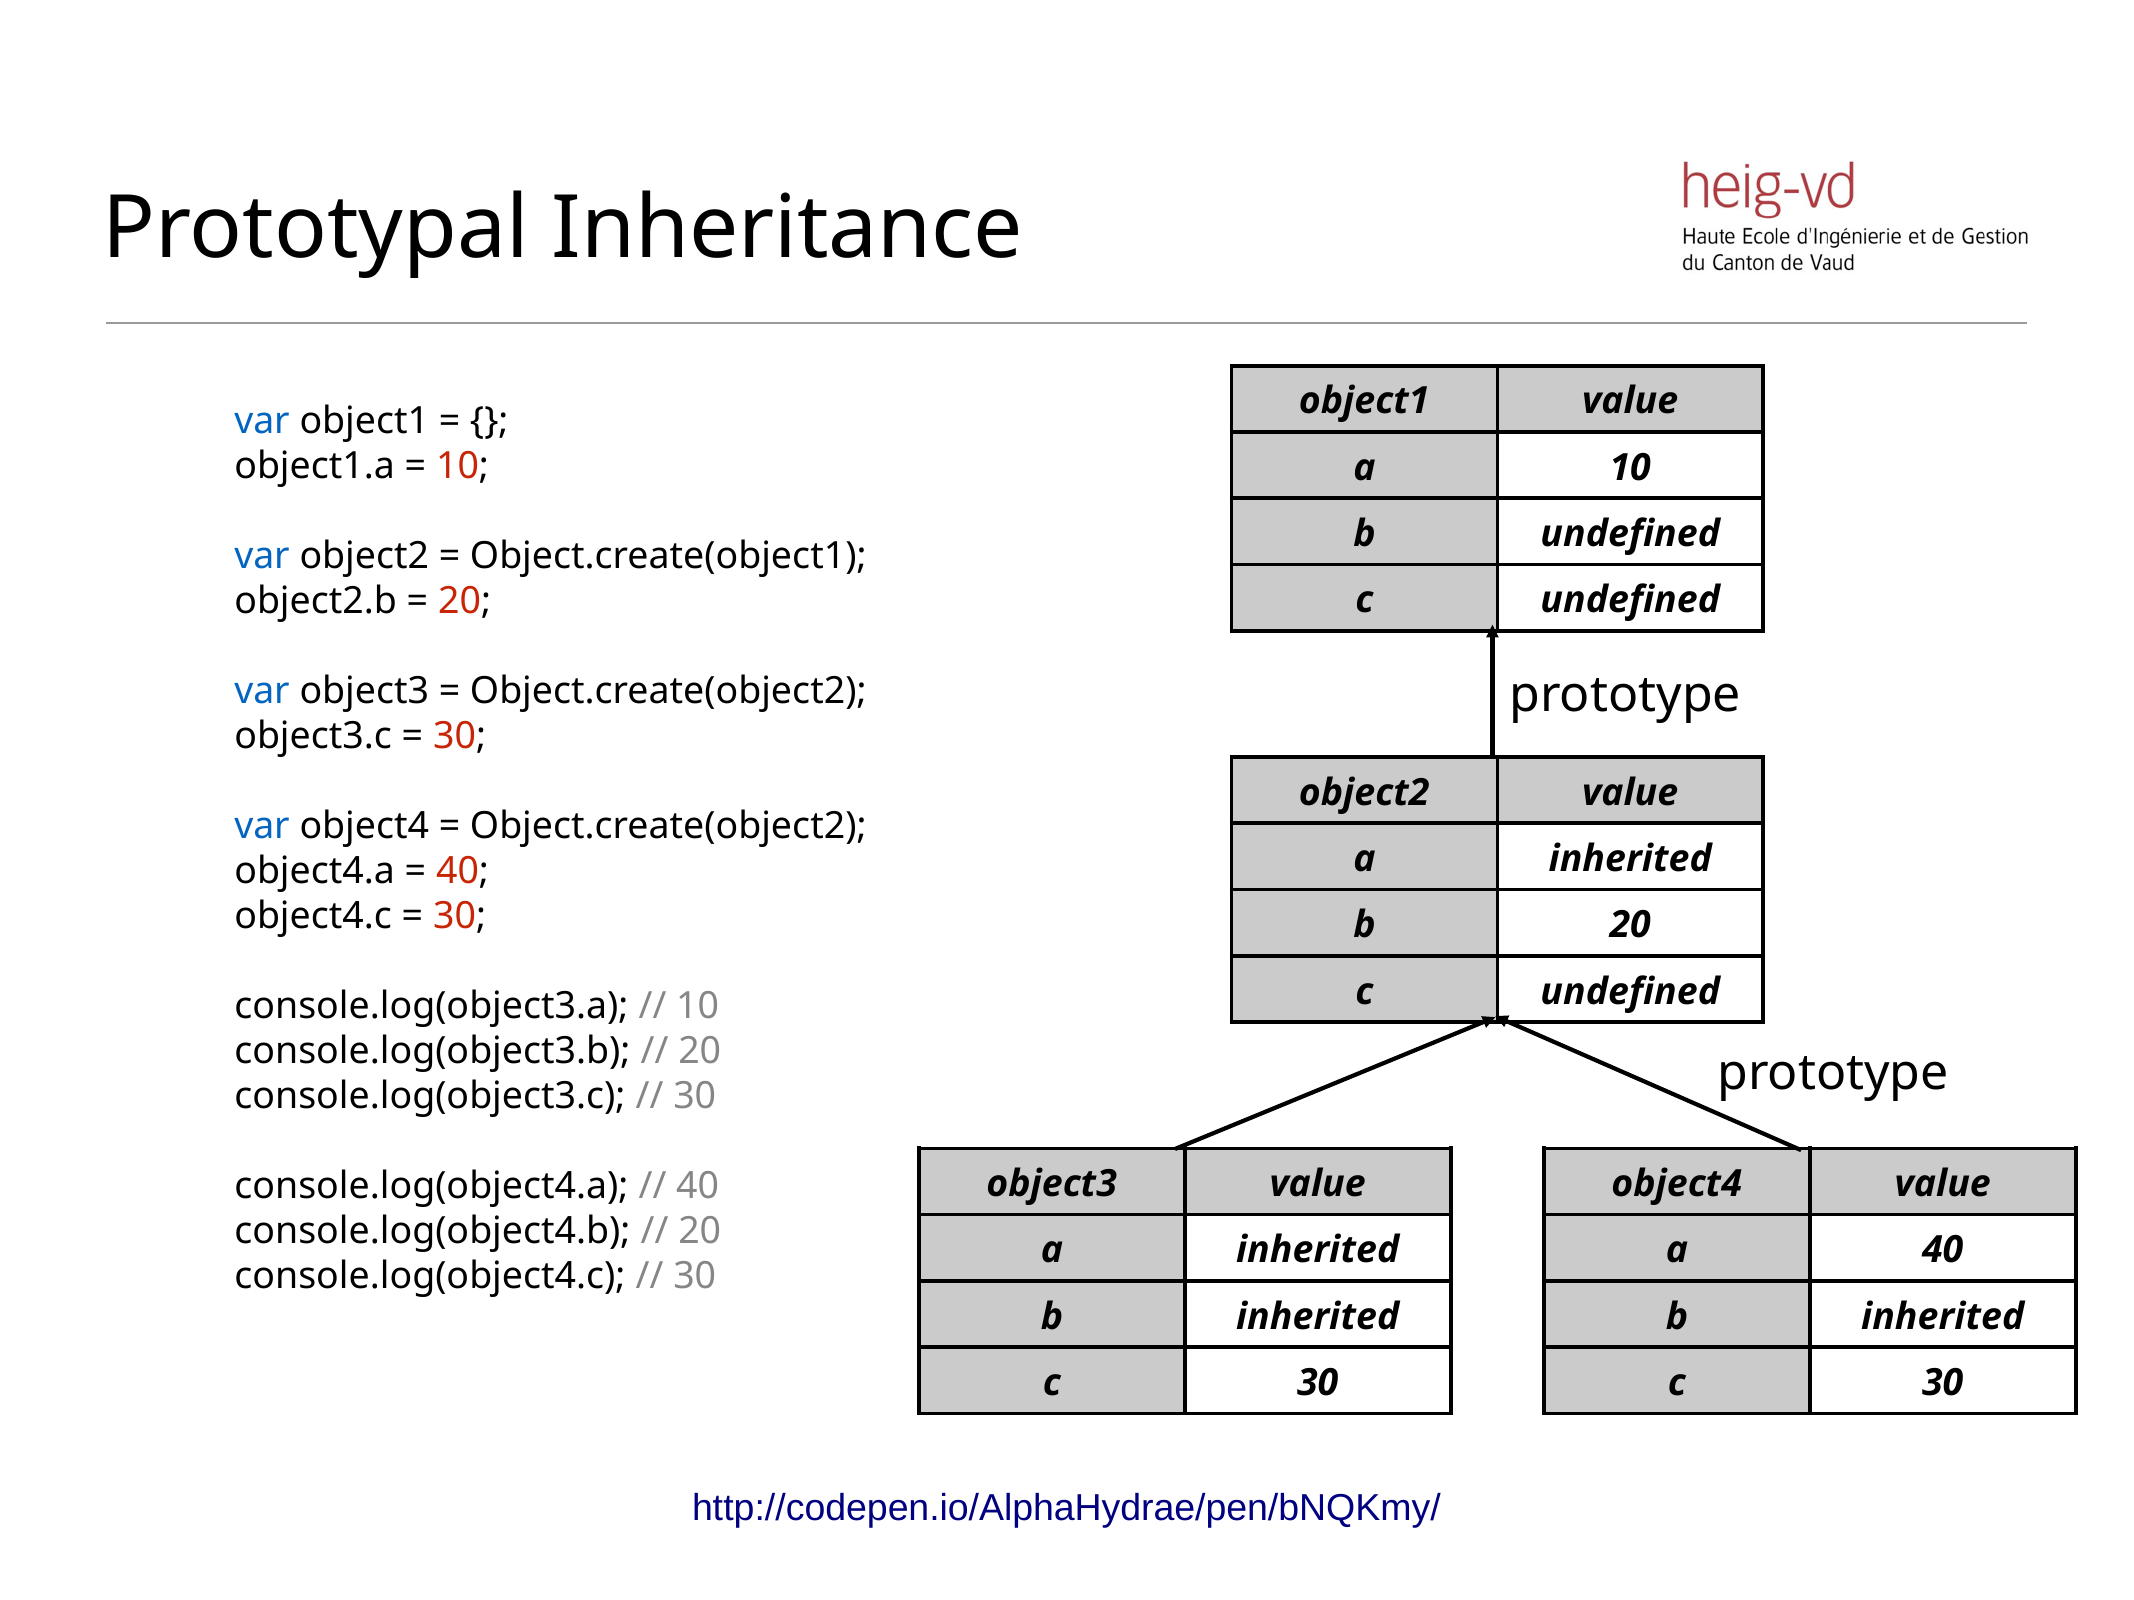

# Prototypal Inheritance
| object1 | value |
| --- | --- |
| a | 10 |
| b | undefined |
| c | undefined |
var object1 = {};
object1.a = 10;
var object2 = Object.create(object1);
object2.b = 20;
var object3 = Object.create(object2);
object3.c = 30;
var object4 = Object.create(object2);
object4.a = 40;
object4.c = 30;
console.log(object3.a); // 10
console.log(object3.b); // 20
console.log(object3.c); // 30
console.log(object4.a); // 40
console.log(object4.b); // 20
console.log(object4.c); // 30
prototype
| object2 | value |
| --- | --- |
| a | inherited |
| b | 20 |
| c | undefined |
prototype
| object3 | value |
| --- | --- |
| a | inherited |
| b | inherited |
| c | 30 |
| object4 | value |
| --- | --- |
| a | 40 |
| b | inherited |
| c | 30 |
http://codepen.io/AlphaHydrae/pen/bNQKmy/